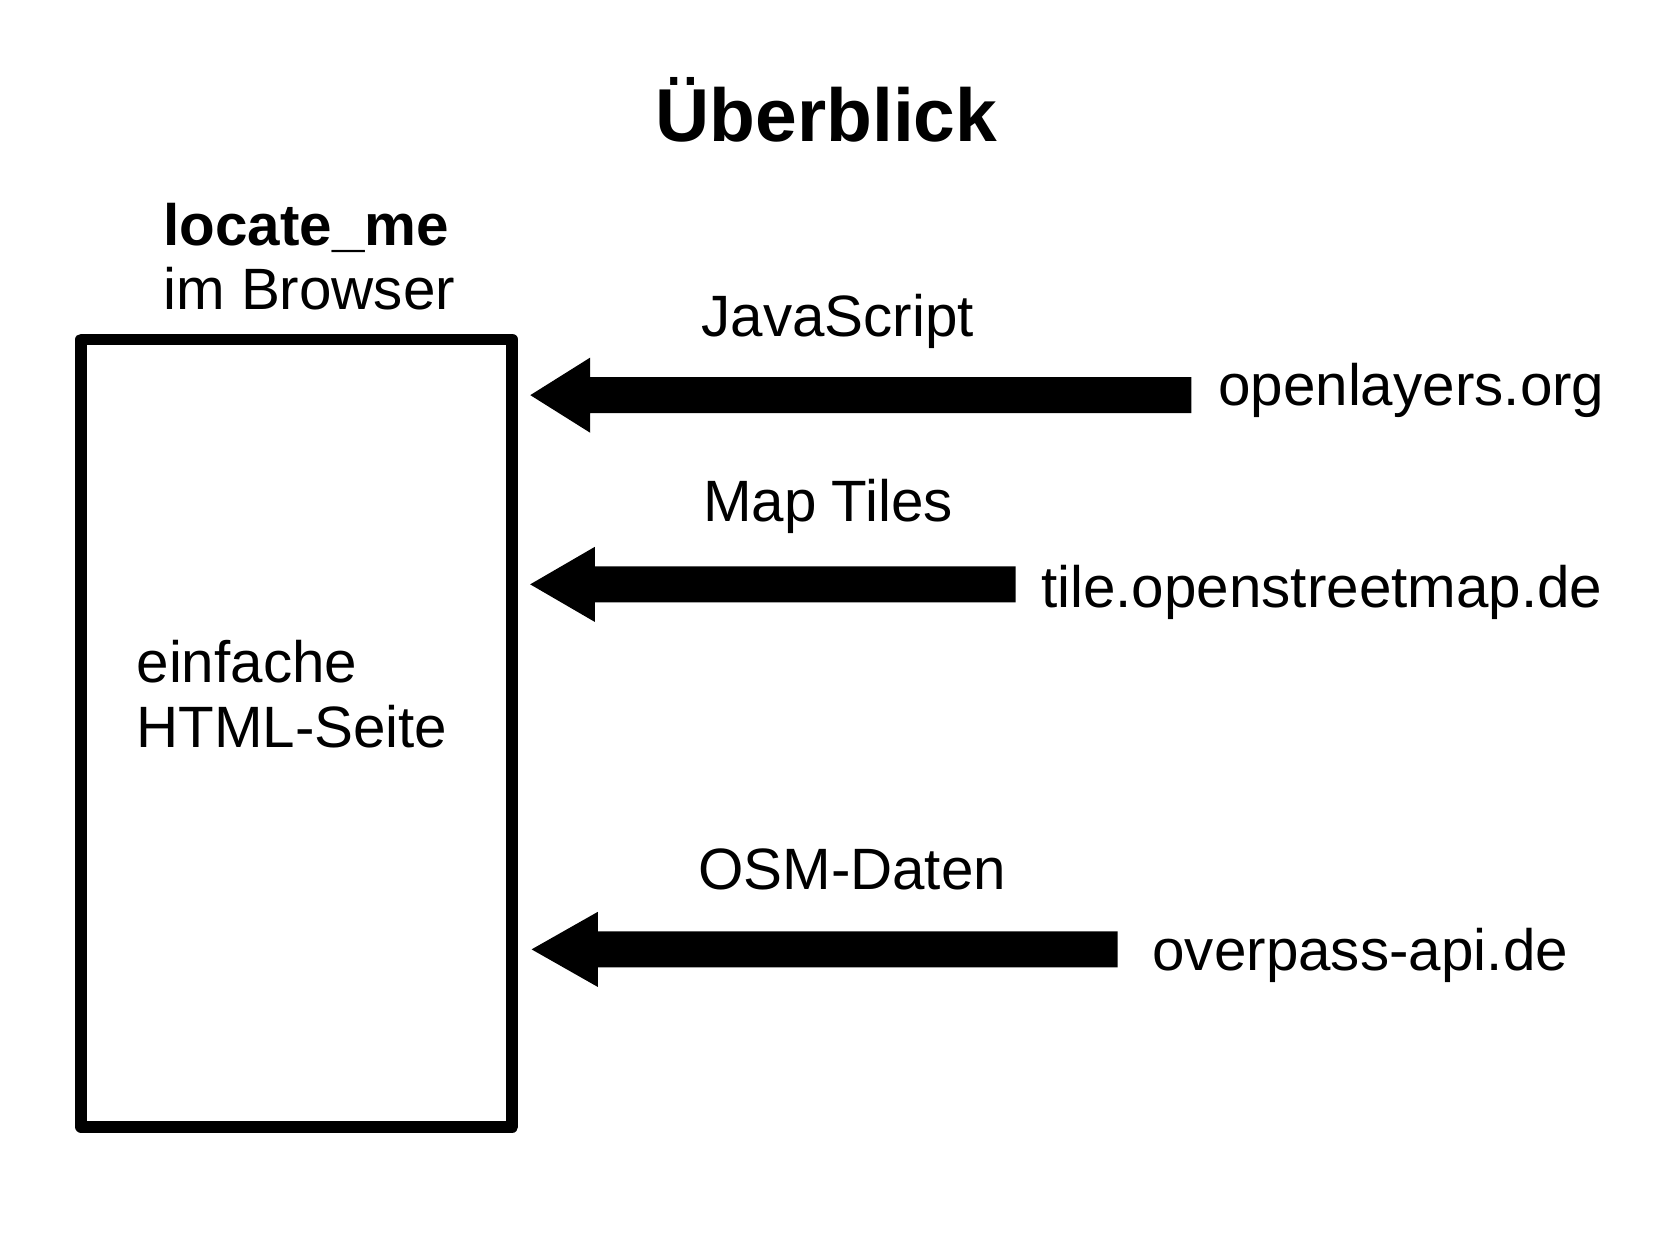

Überblick
locate_me
im Browser
JavaScript
openlayers.org
Map Tiles
tile.openstreetmap.de
einfache
HTML-Seite
OSM-Daten
overpass-api.de